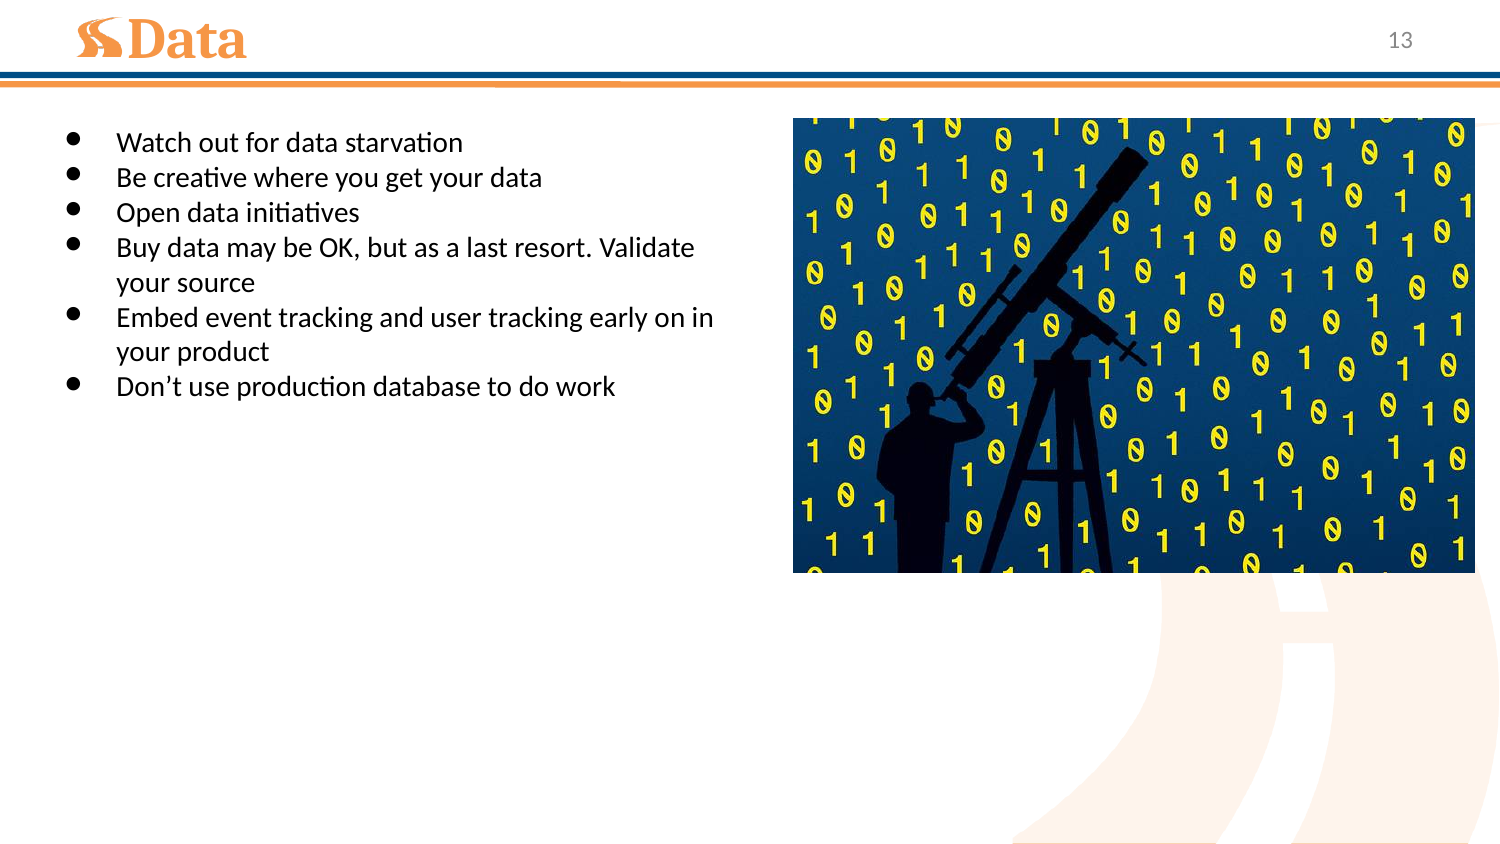

# Data
Watch out for data starvation
Be creative where you get your data
Open data initiatives
Buy data may be OK, but as a last resort. Validate your source
Embed event tracking and user tracking early on in your product
Don’t use production database to do work